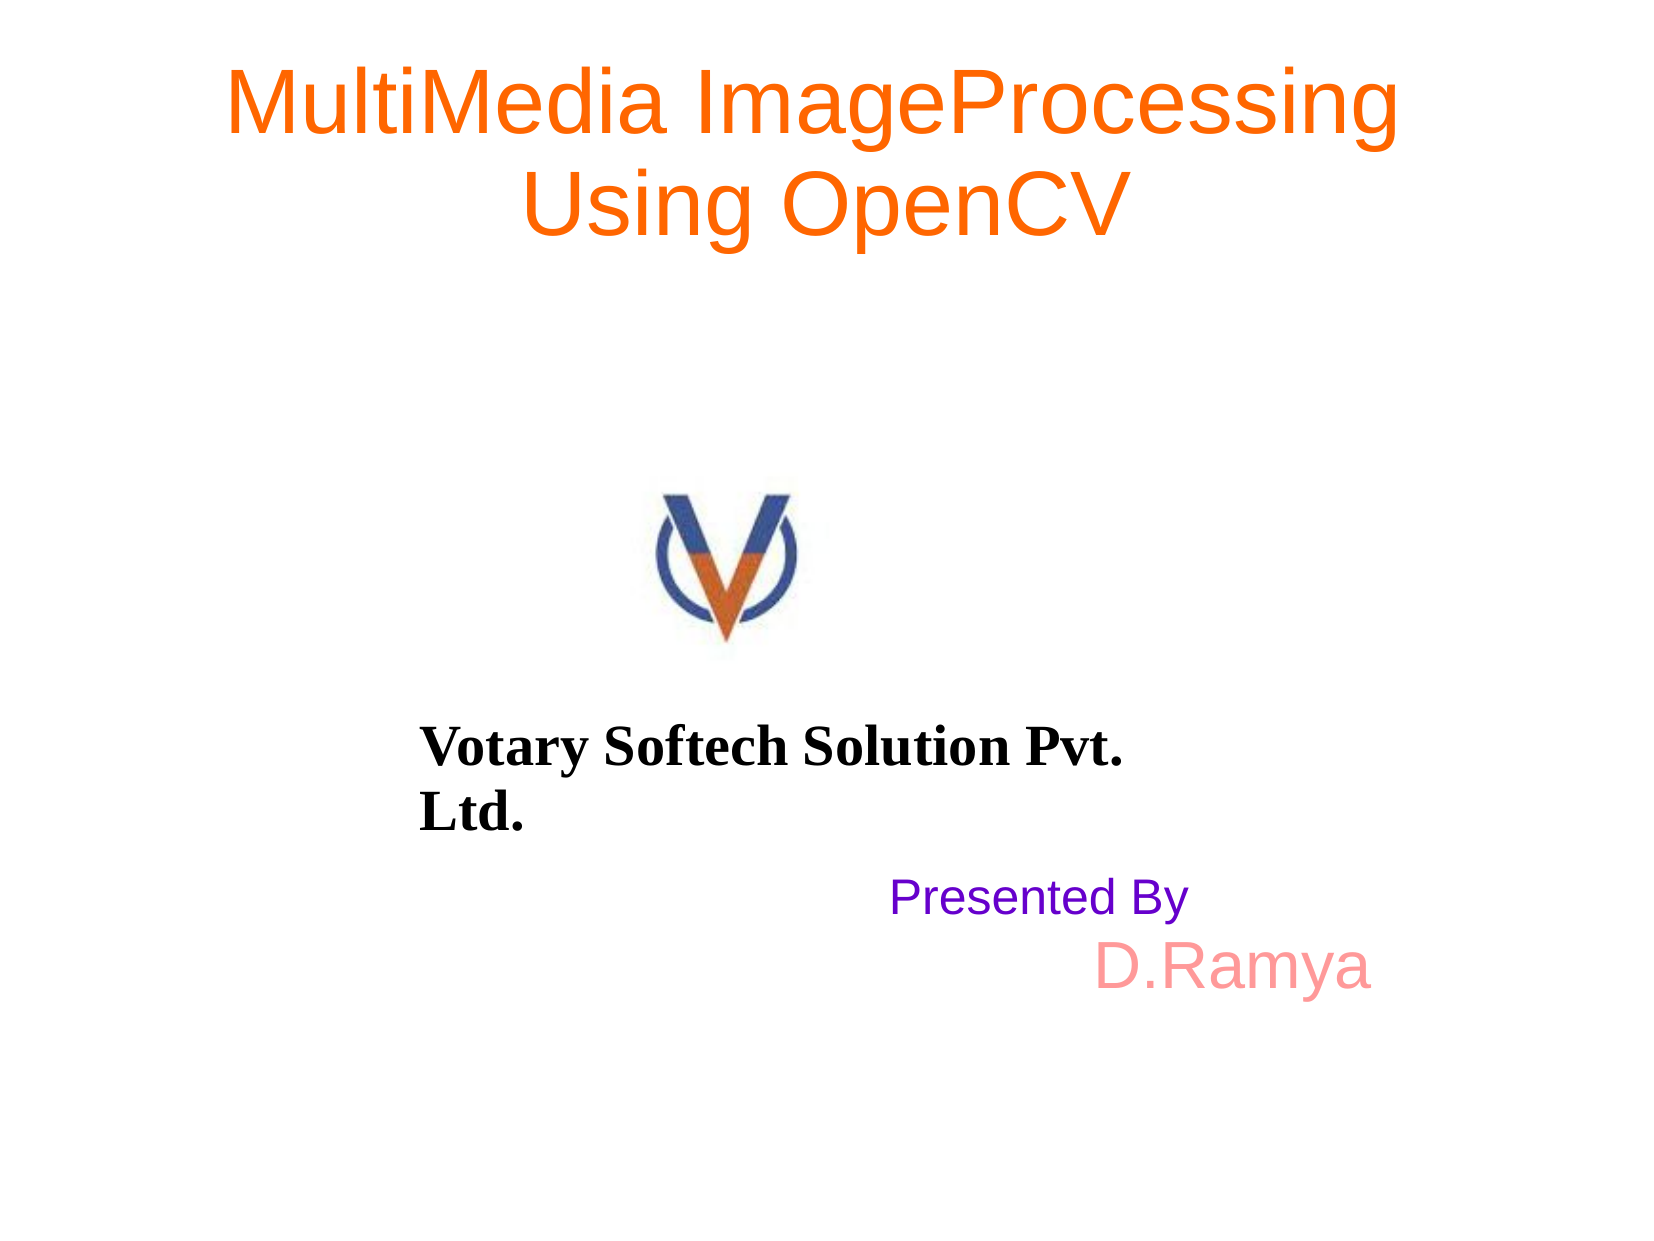

MultiMedia ImageProcessing
Using OpenCV
# Presented By
											D.Ramya
Votary Softech Solution Pvt. Ltd.